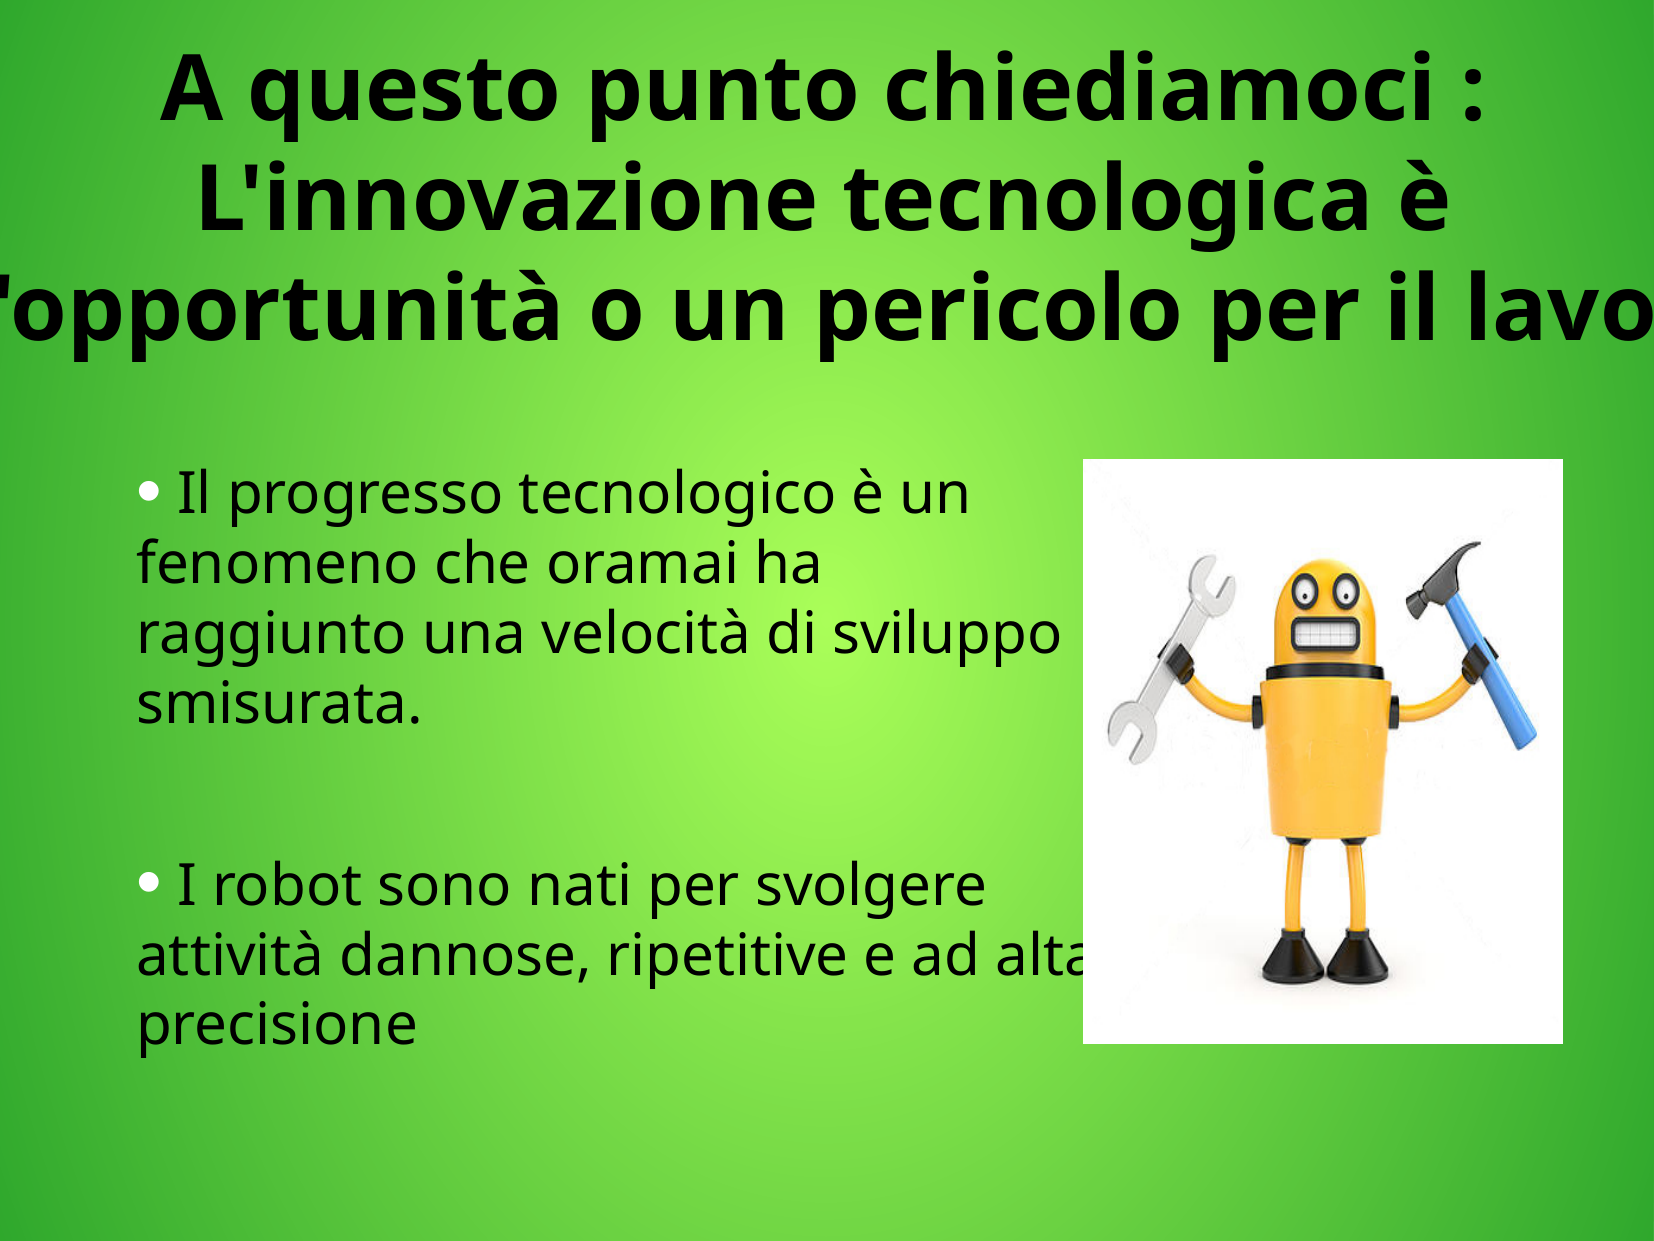

A questo punto chiediamoci :
L'innovazione tecnologica è
 un'opportunità o un pericolo per il lavoro?
# Il progresso tecnologico è un fenomeno che oramai ha raggiunto una velocità di sviluppo smisurata.
 I robot sono nati per svolgere attività dannose, ripetitive e ad alta precisione